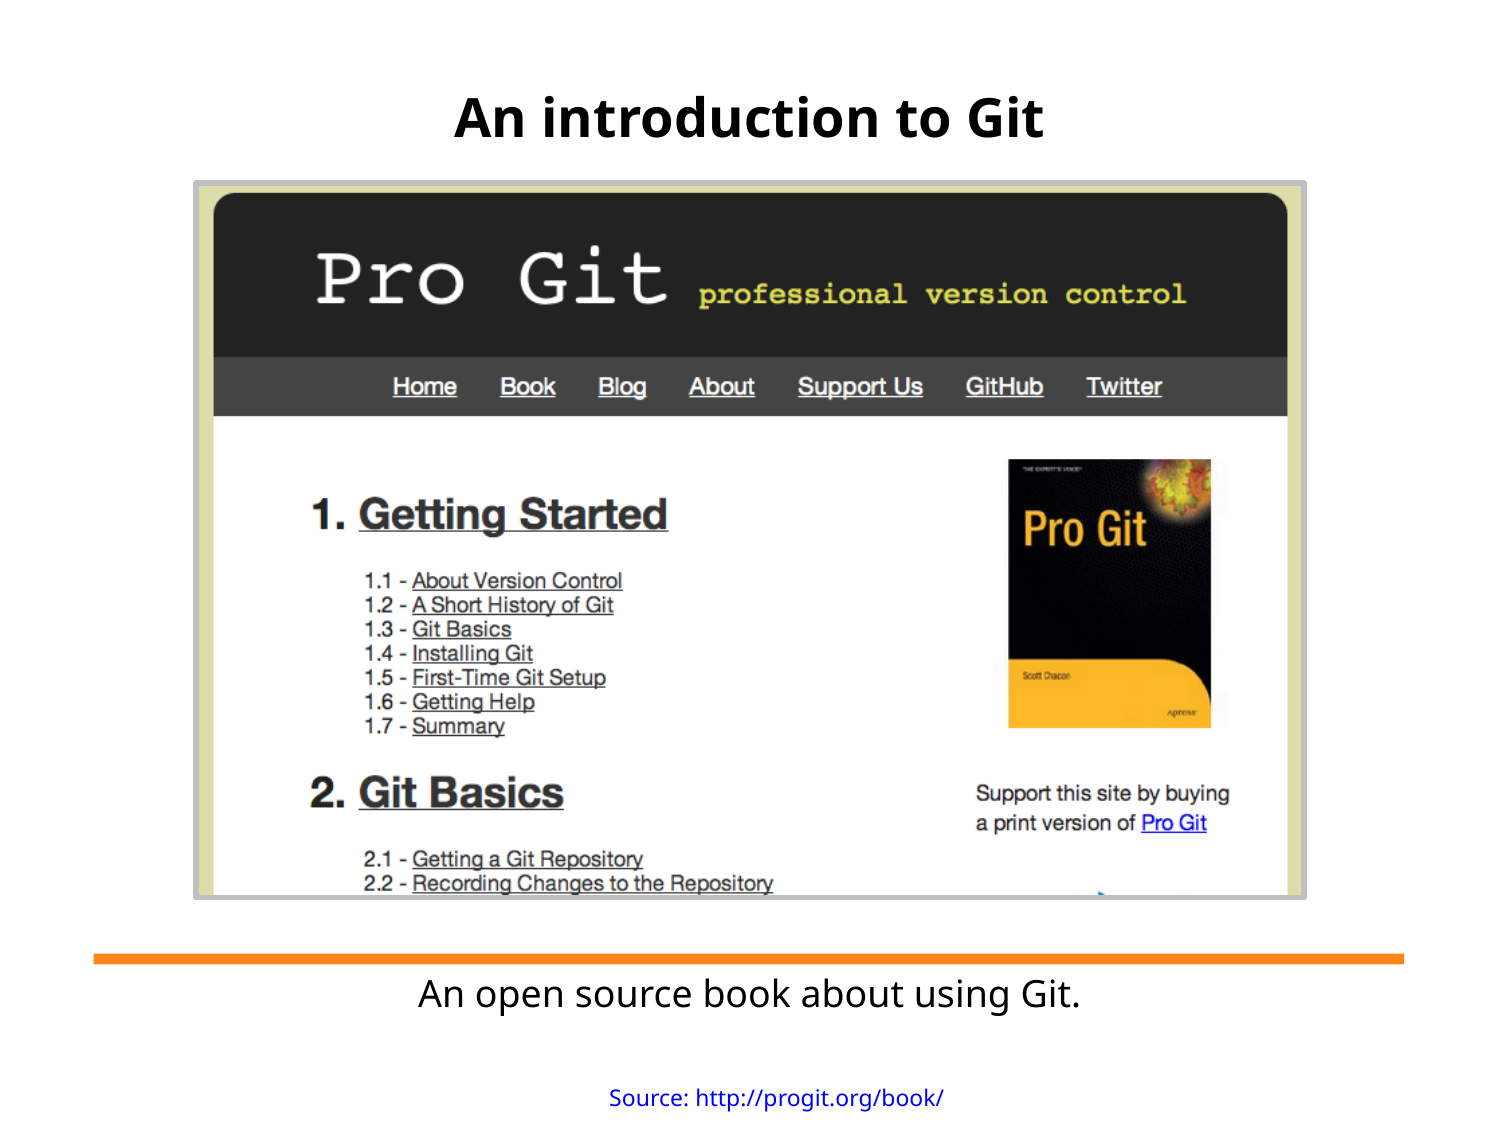

# An introduction to Git
An open source book about using Git.
Source: http://progit.org/book/